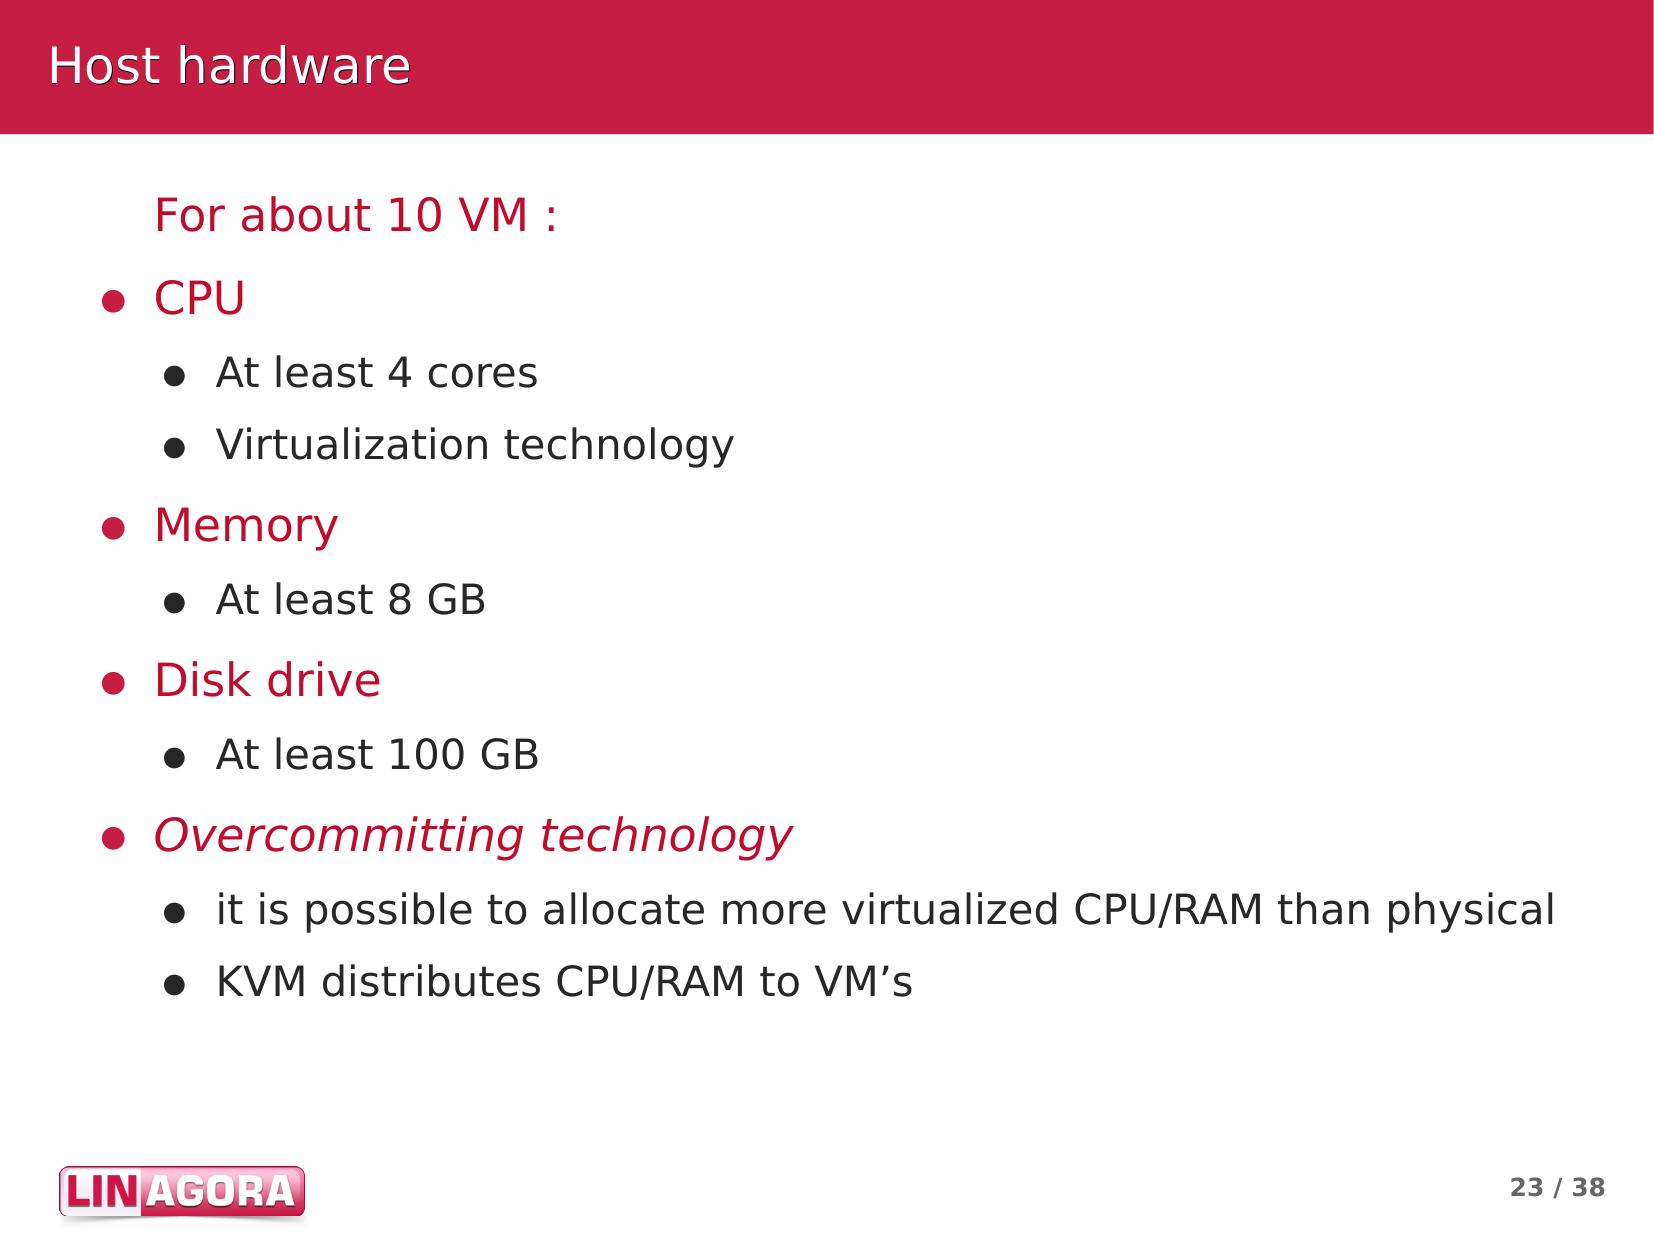

# Host hardware
For about 10 VM :
CPU
At least 4 cores
Virtualization technology
Memory
At least 8 GB
Disk drive
At least 100 GB
Overcommitting technology
it is possible to allocate more virtualized CPU/RAM than physical
KVM distributes CPU/RAM to VM’s